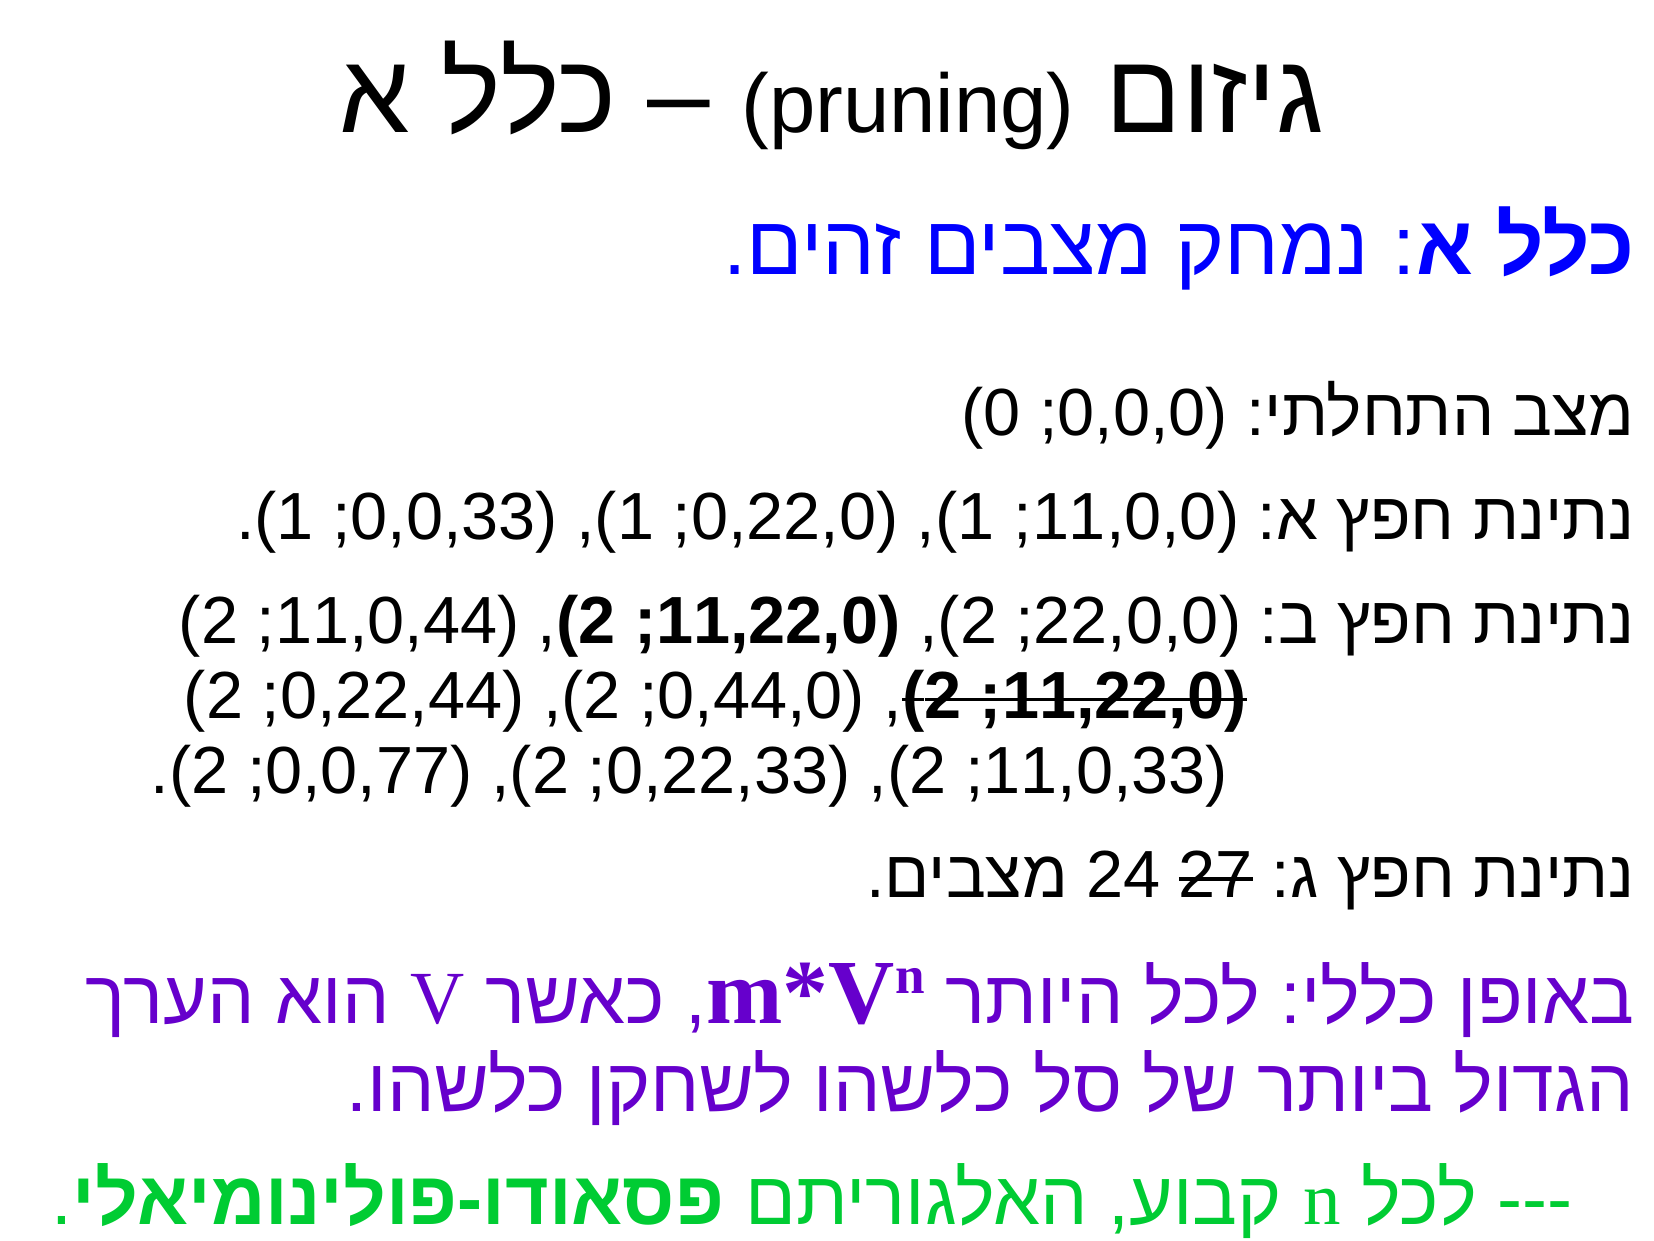

# גיזום (pruning) – כלל א
כלל א: נמחק מצבים זהים.
מצב התחלתי: (0,0,0; 0)
נתינת חפץ א: (11,0,0; 1), (0,22,0; 1), (0,0,33; 1).
נתינת חפץ ב: (22,0,0; 2), (11,22,0; 2), (11,0,44; 2)
 (11,22,0; 2), (0,44,0; 2), (0,22,44; 2)
 (11,0,33; 2), (0,22,33; 2), (0,0,77; 2).
נתינת חפץ ג: 27 24 מצבים.
באופן כללי: לכל היותר m*Vn, כאשר V הוא הערך הגדול ביותר של סל כלשהו לשחקן כלשהו.
 --- לכל n קבוע, האלגוריתם פסאודו-פולינומיאלי.